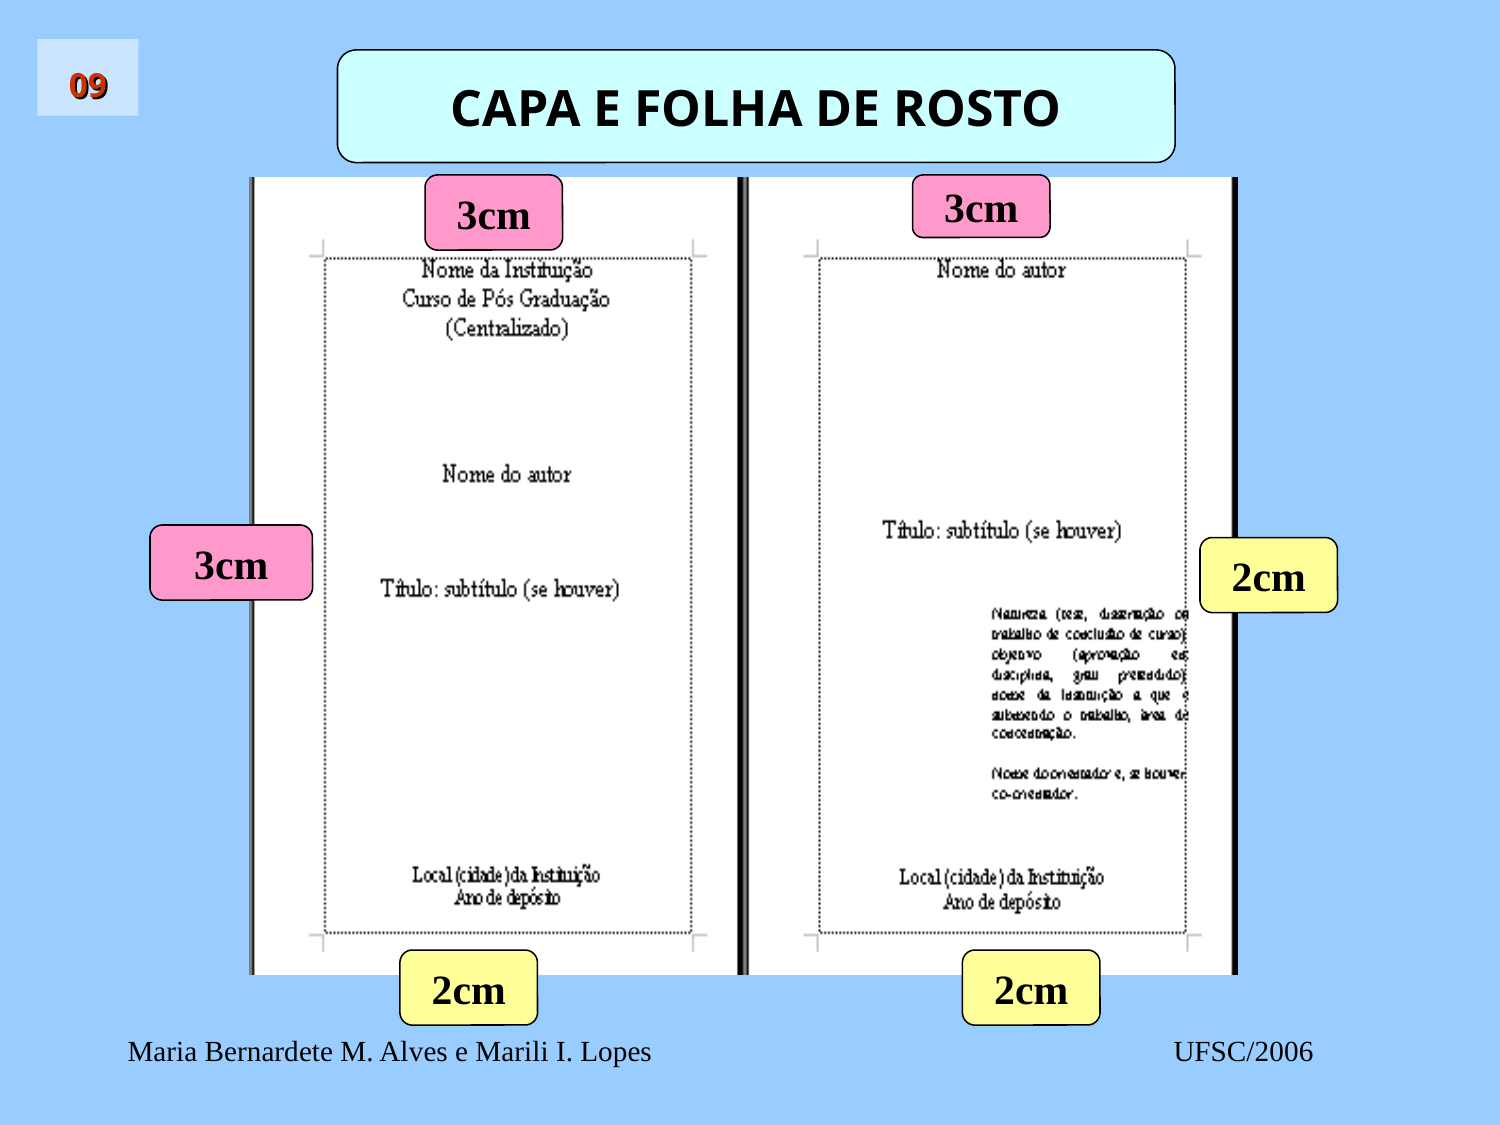

09
CAPA E FOLHA DE ROSTO
3cm
3cm
3cm
2cm
2cm
2cm
Maria Bernardete M. Alves e Marili I. Lopes
UFSC/2006